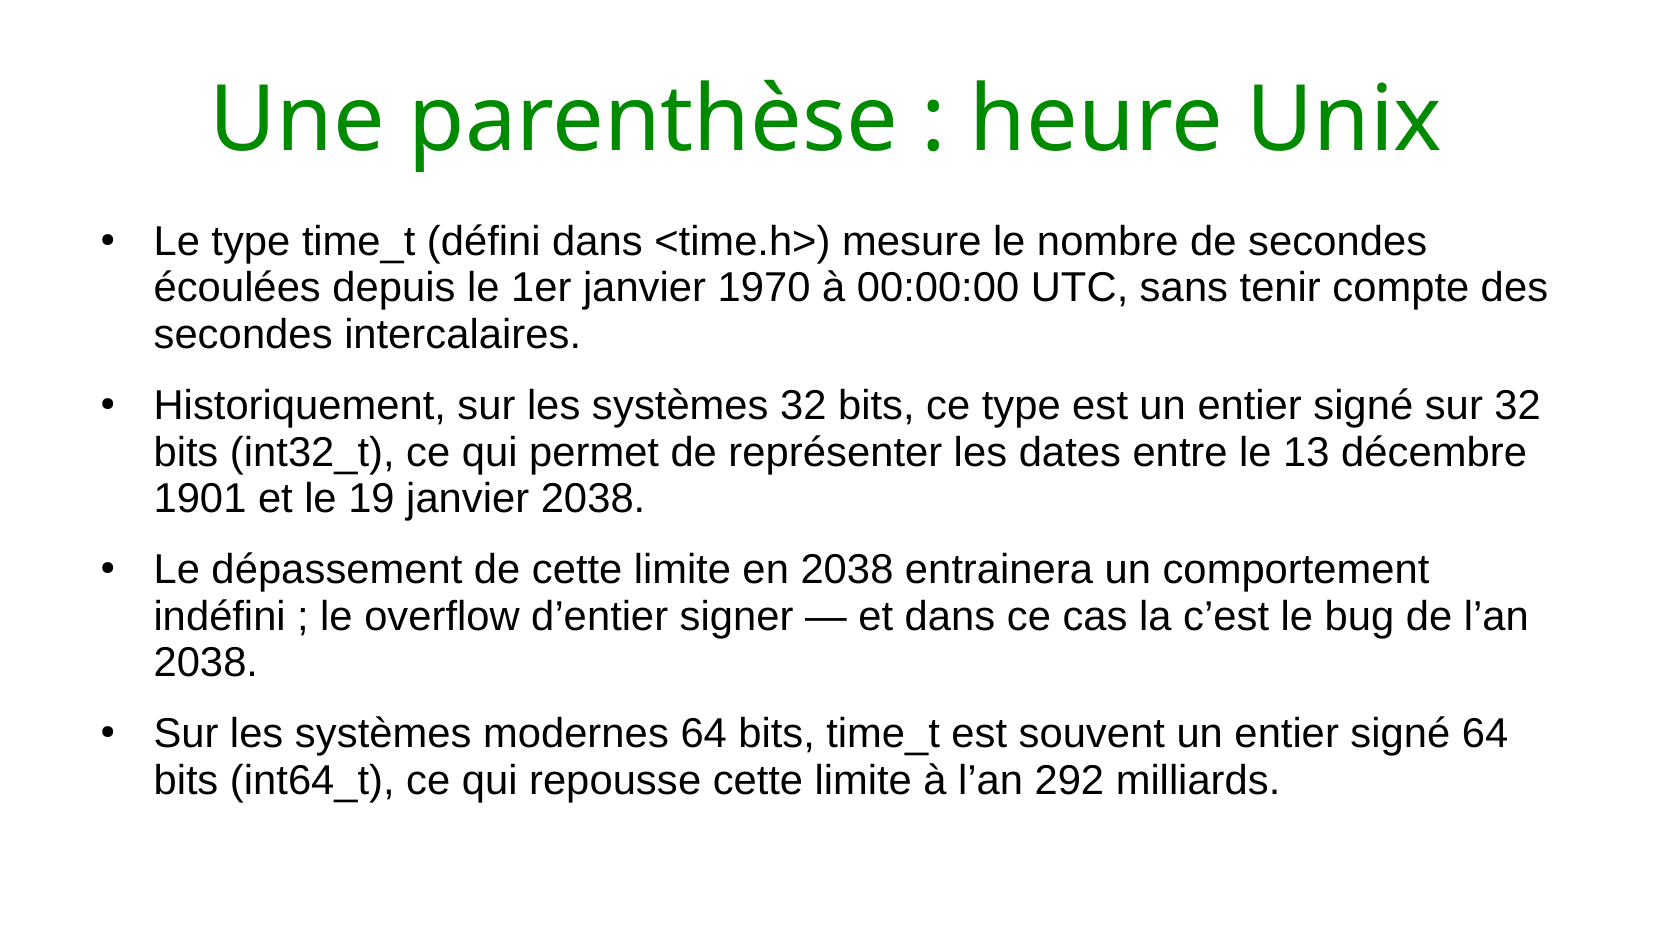

# Une parenthèse : heure Unix
Le type time_t (défini dans <time.h>) mesure le nombre de secondes écoulées depuis le 1er janvier 1970 à 00:00:00 UTC, sans tenir compte des secondes intercalaires.
Historiquement, sur les systèmes 32 bits, ce type est un entier signé sur 32 bits (int32_t), ce qui permet de représenter les dates entre le 13 décembre 1901 et le 19 janvier 2038.
Le dépassement de cette limite en 2038 entrainera un comportement indéfini ; le overflow d’entier signer — et dans ce cas la c’est le bug de l’an 2038.
Sur les systèmes modernes 64 bits, time_t est souvent un entier signé 64 bits (int64_t), ce qui repousse cette limite à l’an 292 milliards.